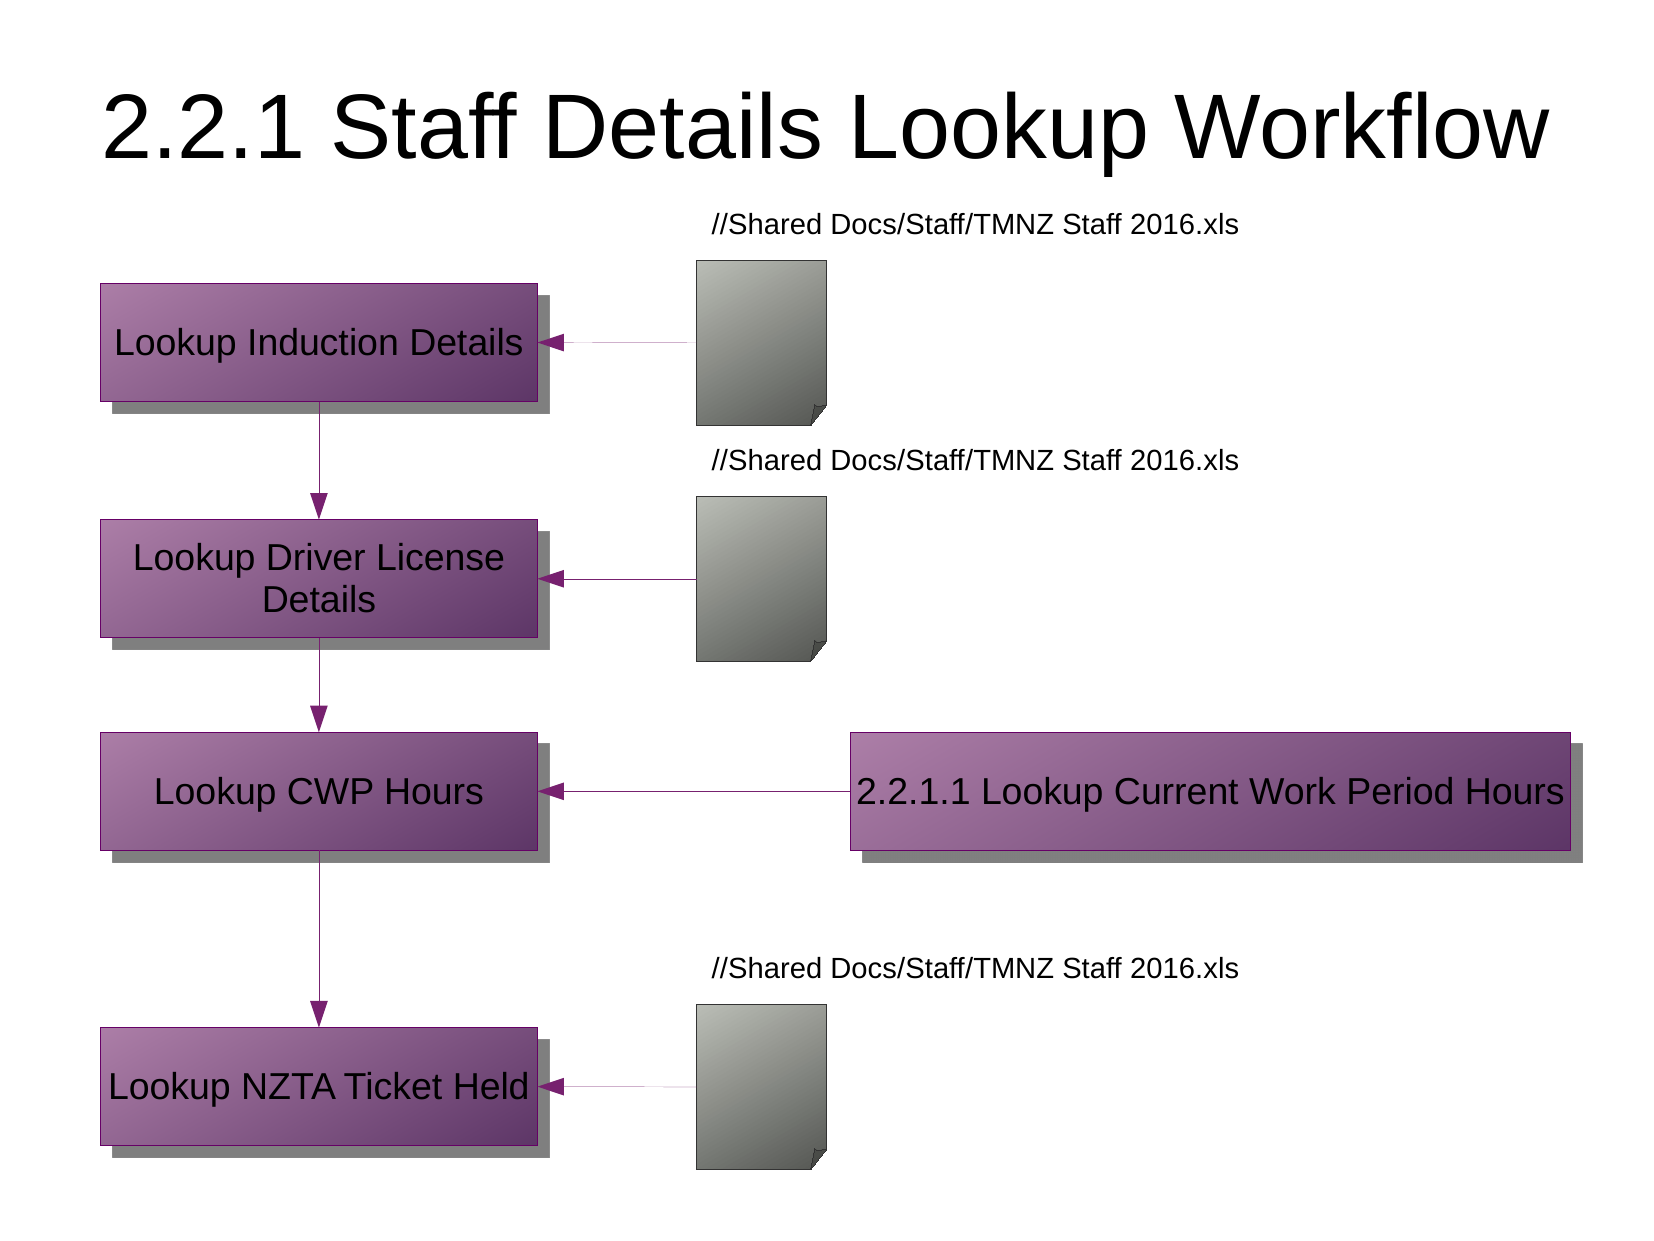

# 2.2.1 Staff Details Lookup Workflow
//Shared Docs/Staff/TMNZ Staff 2016.xls
Lookup Induction Details
//Shared Docs/Staff/TMNZ Staff 2016.xls
Lookup Driver License
Details
Lookup CWP Hours
2.2.1.1 Lookup Current Work Period Hours
//Shared Docs/Staff/TMNZ Staff 2016.xls
Lookup NZTA Ticket Held